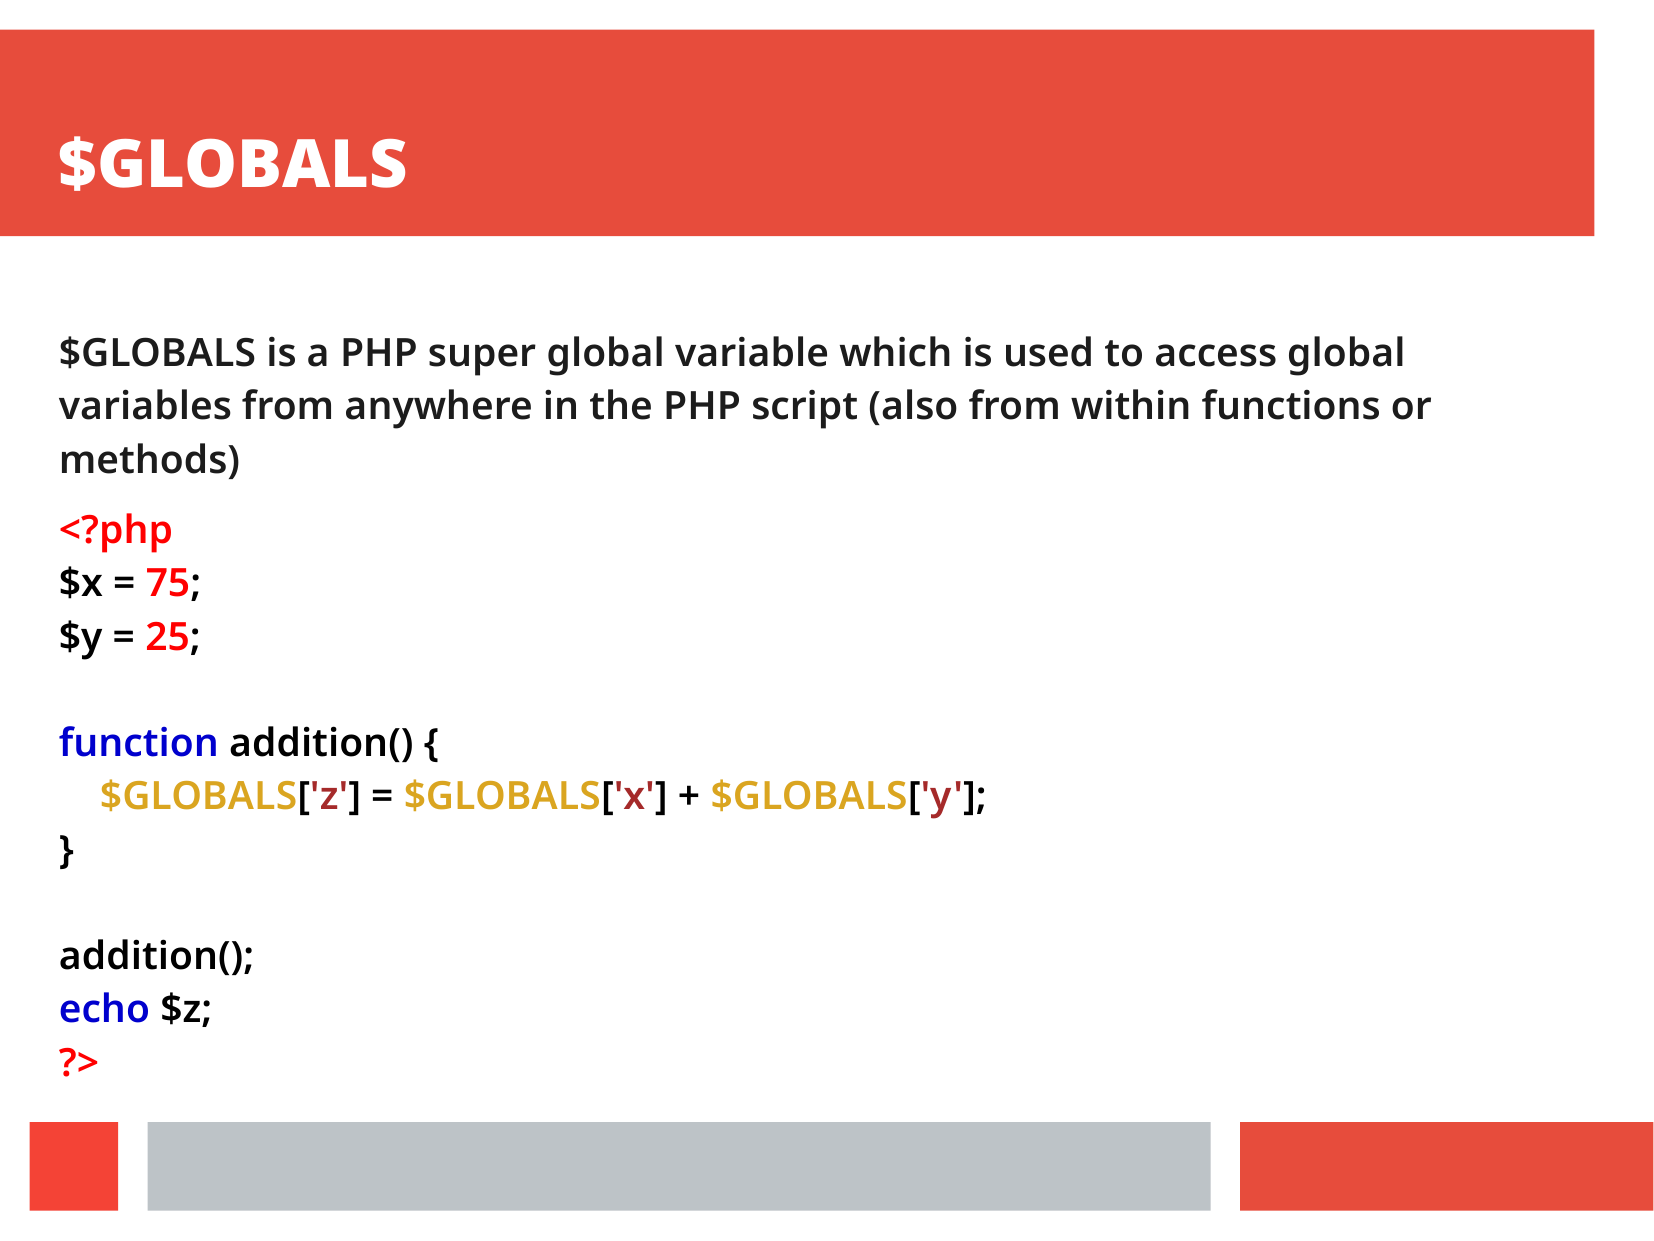

# $GLOBALS
$GLOBALS is a PHP super global variable which is used to access global variables from anywhere in the PHP script (also from within functions or methods)
<?php
$x = 75;
$y = 25;
 
function addition() {
    $GLOBALS['z'] = $GLOBALS['x'] + $GLOBALS['y'];
}
 
addition();
echo $z;
?>